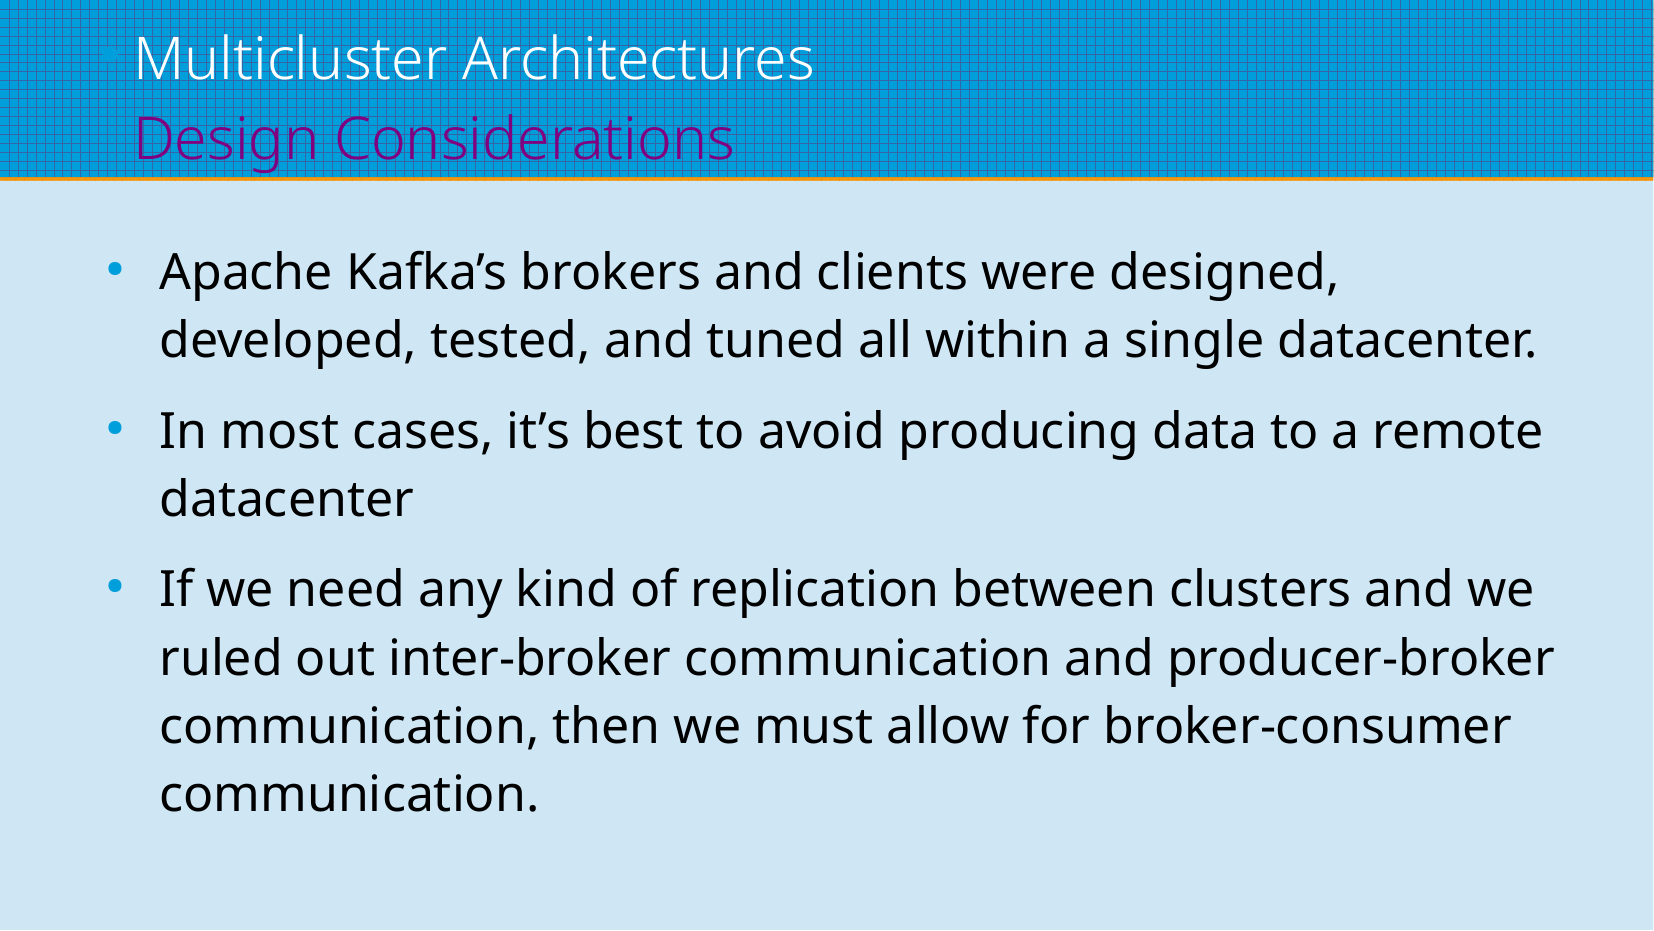

# Multicluster Architectures Design Considerations
Apache Kafka’s brokers and clients were designed, developed, tested, and tuned all within a single datacenter.
In most cases, it’s best to avoid producing data to a remote datacenter
If we need any kind of replication between clusters and we ruled out inter-broker communication and producer-broker communication, then we must allow for broker-consumer communication.